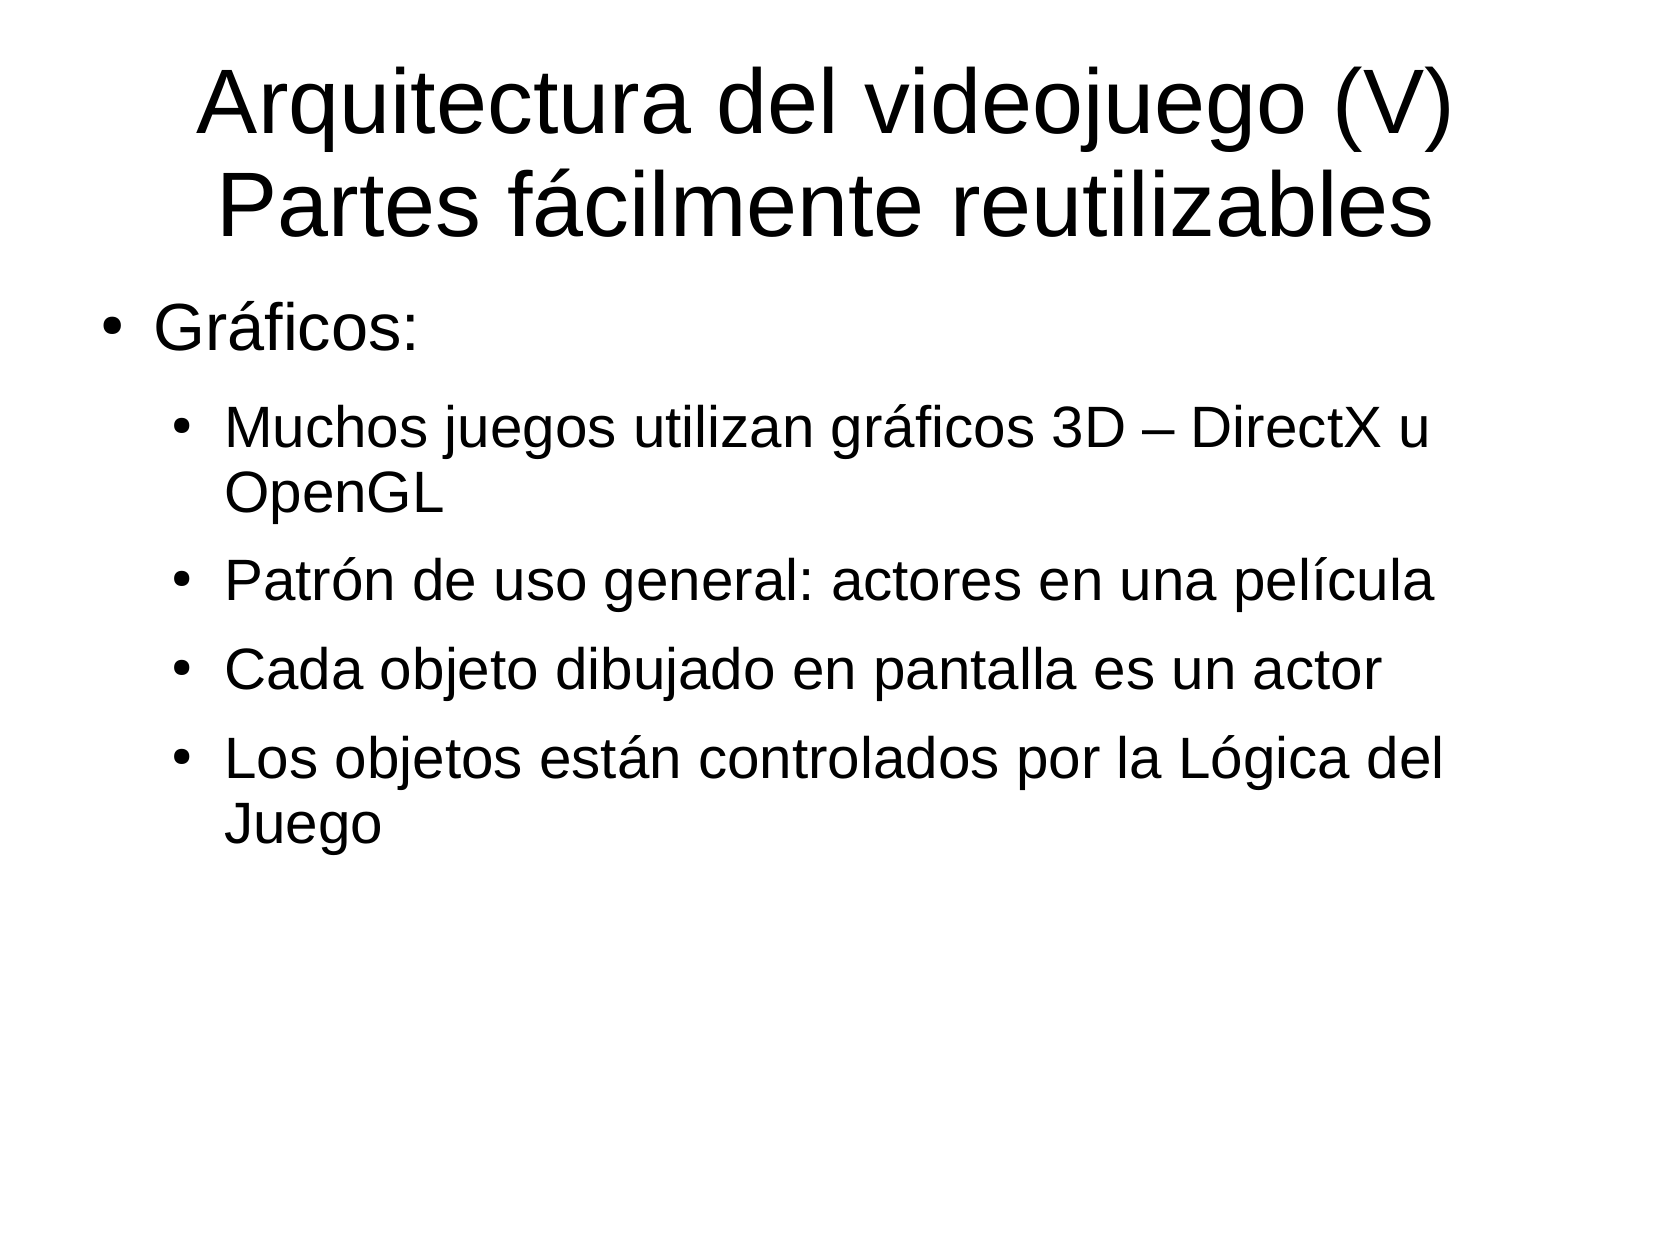

# Arquitectura del videojuego (V) Partes fácilmente reutilizables
Gráficos:
Muchos juegos utilizan gráficos 3D – DirectX u OpenGL
Patrón de uso general: actores en una película
Cada objeto dibujado en pantalla es un actor
Los objetos están controlados por la Lógica del Juego